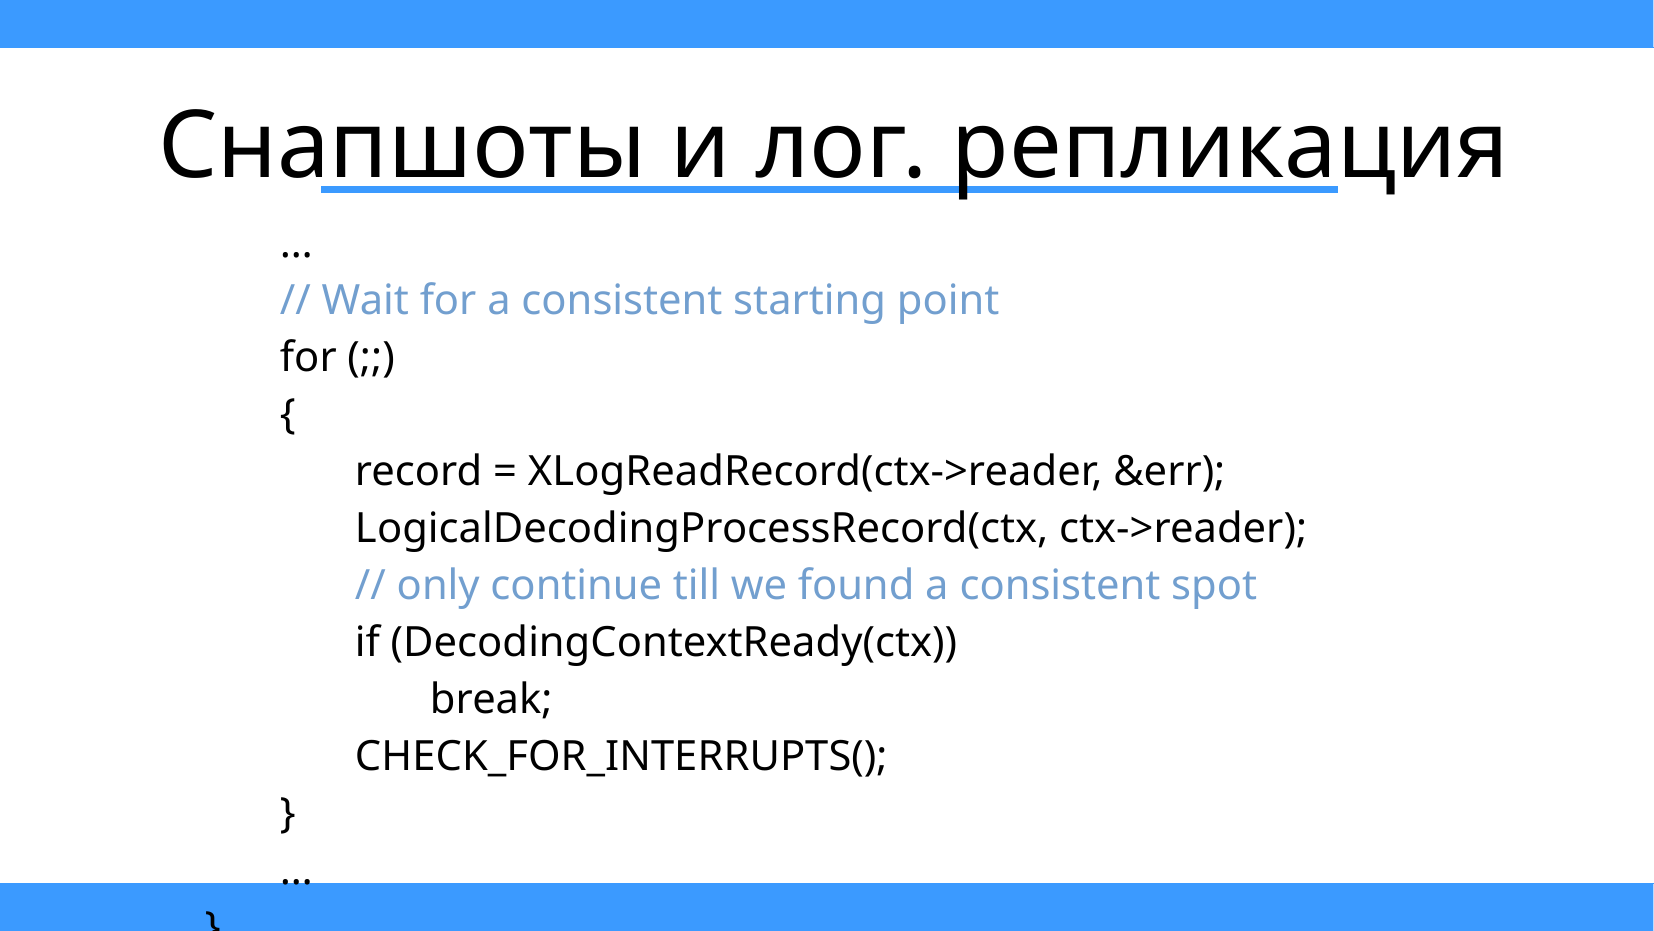

Снапшоты и лог. репликация
	…
	// Wait for a consistent starting point
	for (;;)
	{
		record = XLogReadRecord(ctx->reader, &err);
		LogicalDecodingProcessRecord(ctx, ctx->reader);
		// only continue till we found a consistent spot
		if (DecodingContextReady(ctx))
			break;
		CHECK_FOR_INTERRUPTS();
	}
	…
}